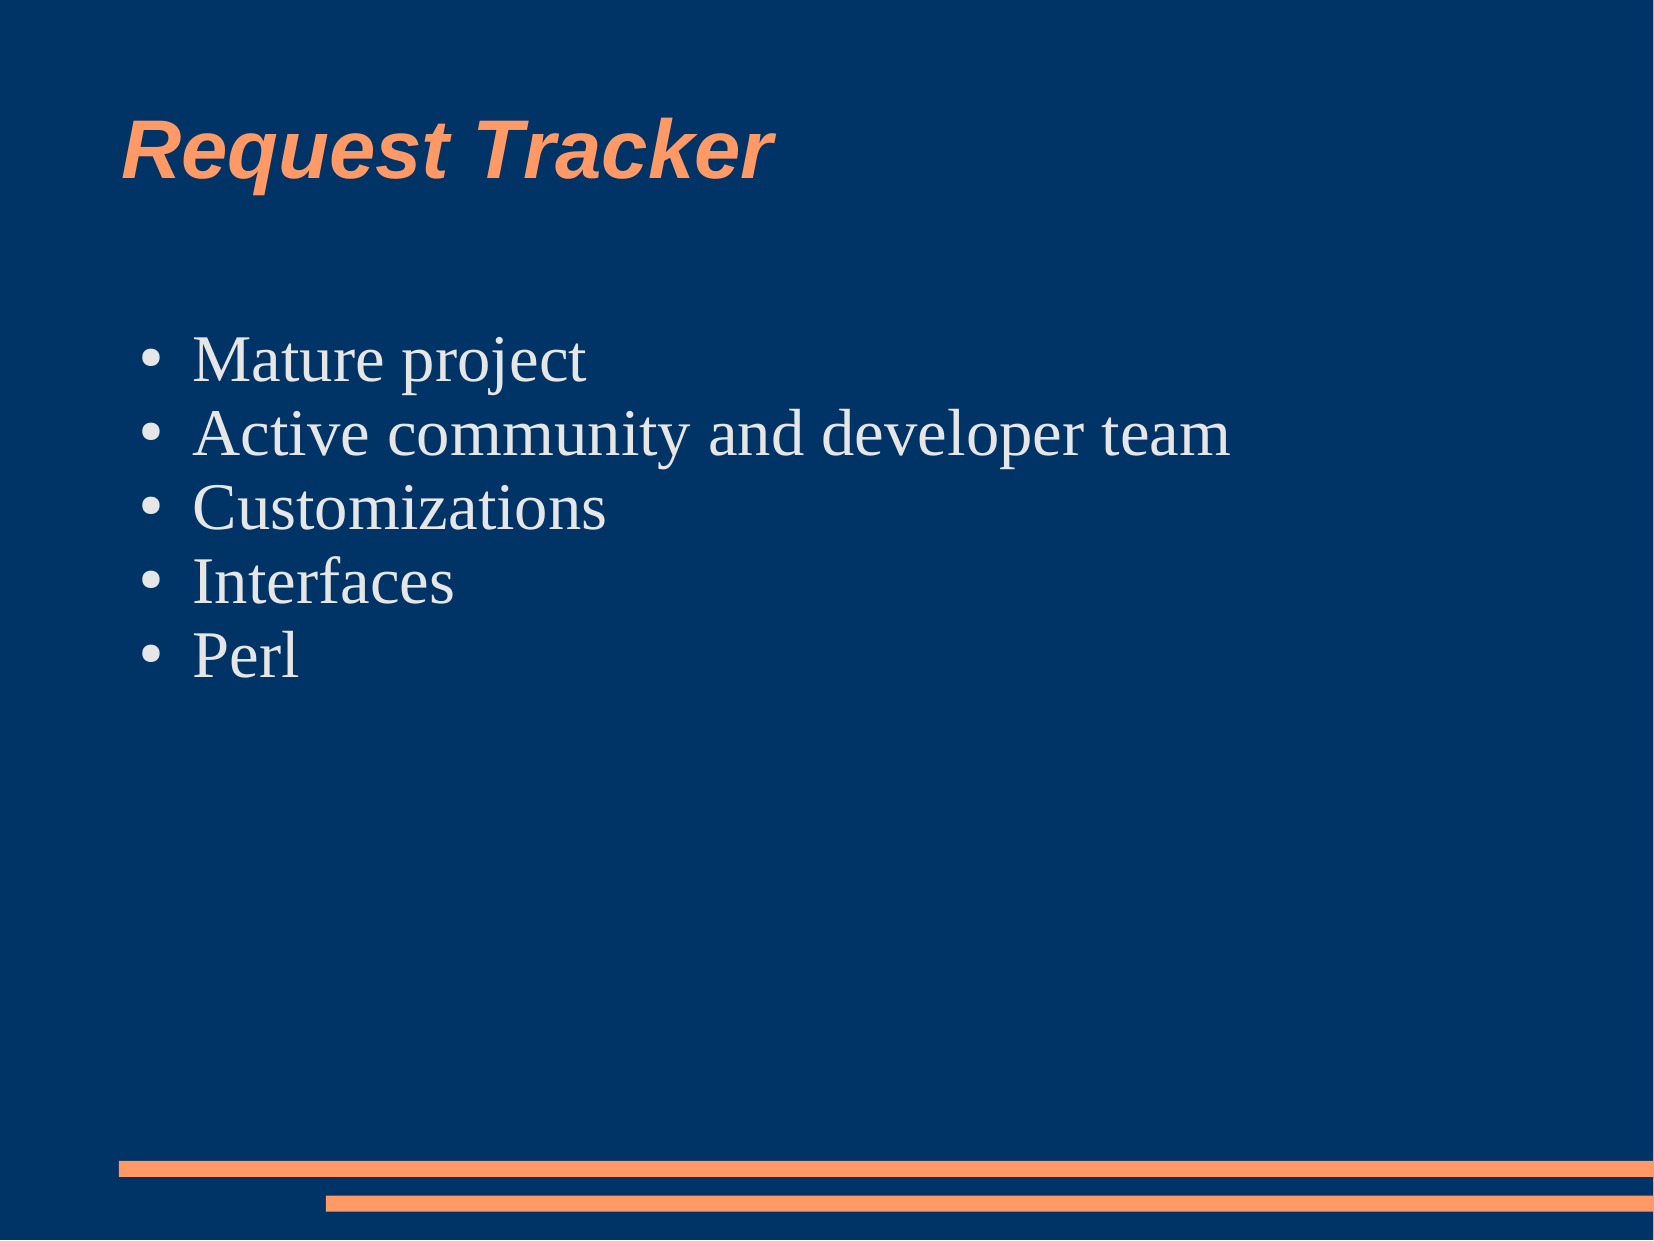

# Request Tracker
Mature project
Active community and developer team
Customizations
Interfaces
Perl